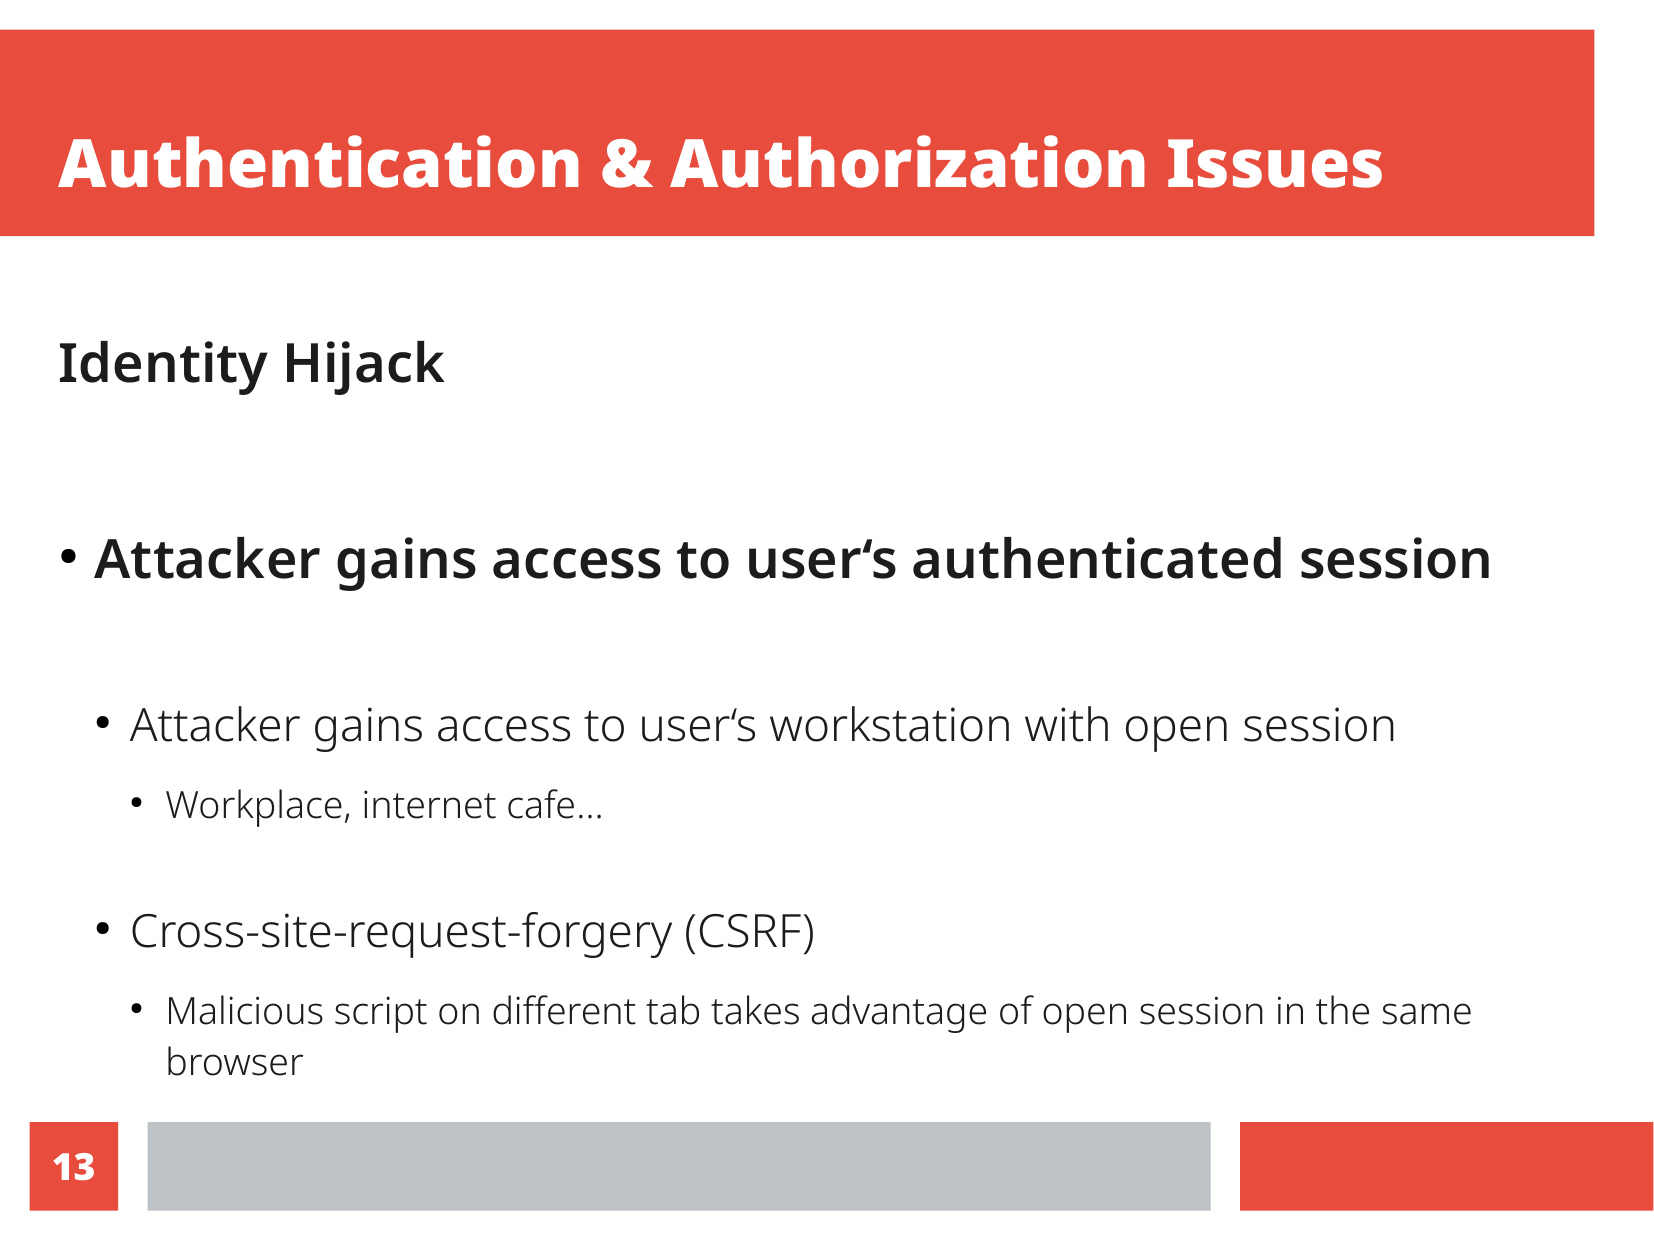

# Authentication & Authorization Issues
Identity Hijack
Attacker gains access to user‘s authenticated session
Attacker gains access to user‘s workstation with open session
Workplace, internet cafe…
Cross-site-request-forgery (CSRF)
Malicious script on different tab takes advantage of open session in the same browser
13